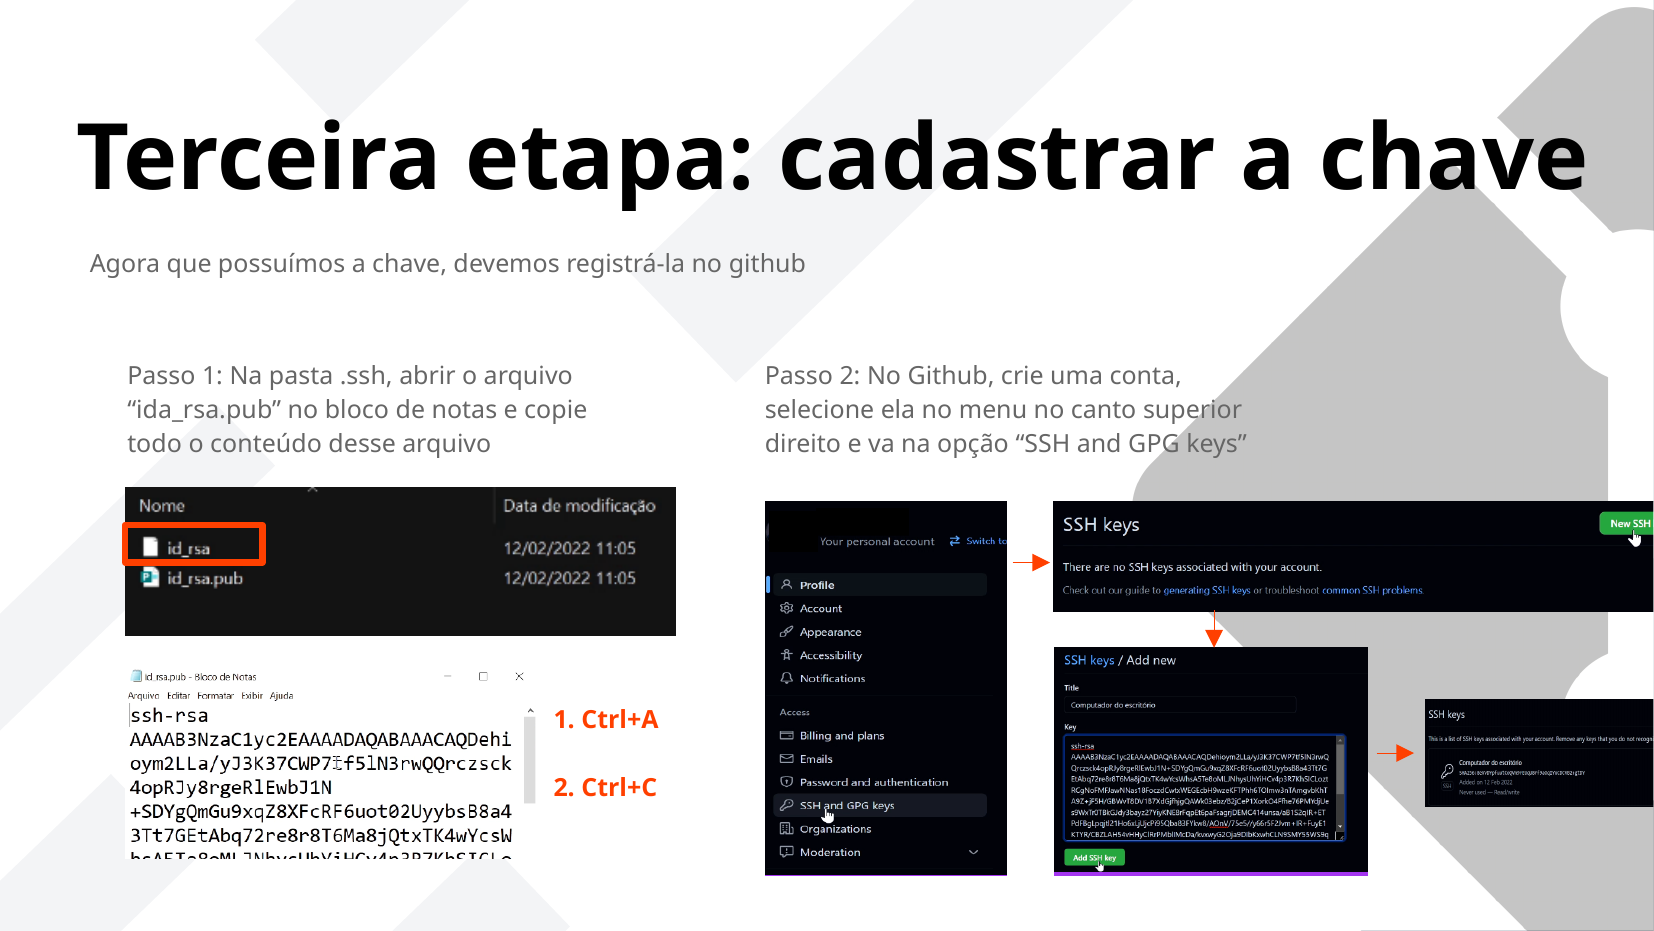

# Terceira etapa: cadastrar a chave
Agora que possuímos a chave, devemos registrá-la no github
Passo 1: Na pasta .ssh, abrir o arquivo “ida_rsa.pub” no bloco de notas e copie todo o conteúdo desse arquivo
Passo 2: No Github, crie uma conta, selecione ela no menu no canto superior direito e va na opção “SSH and GPG keys”
1. Ctrl+A
2. Ctrl+C